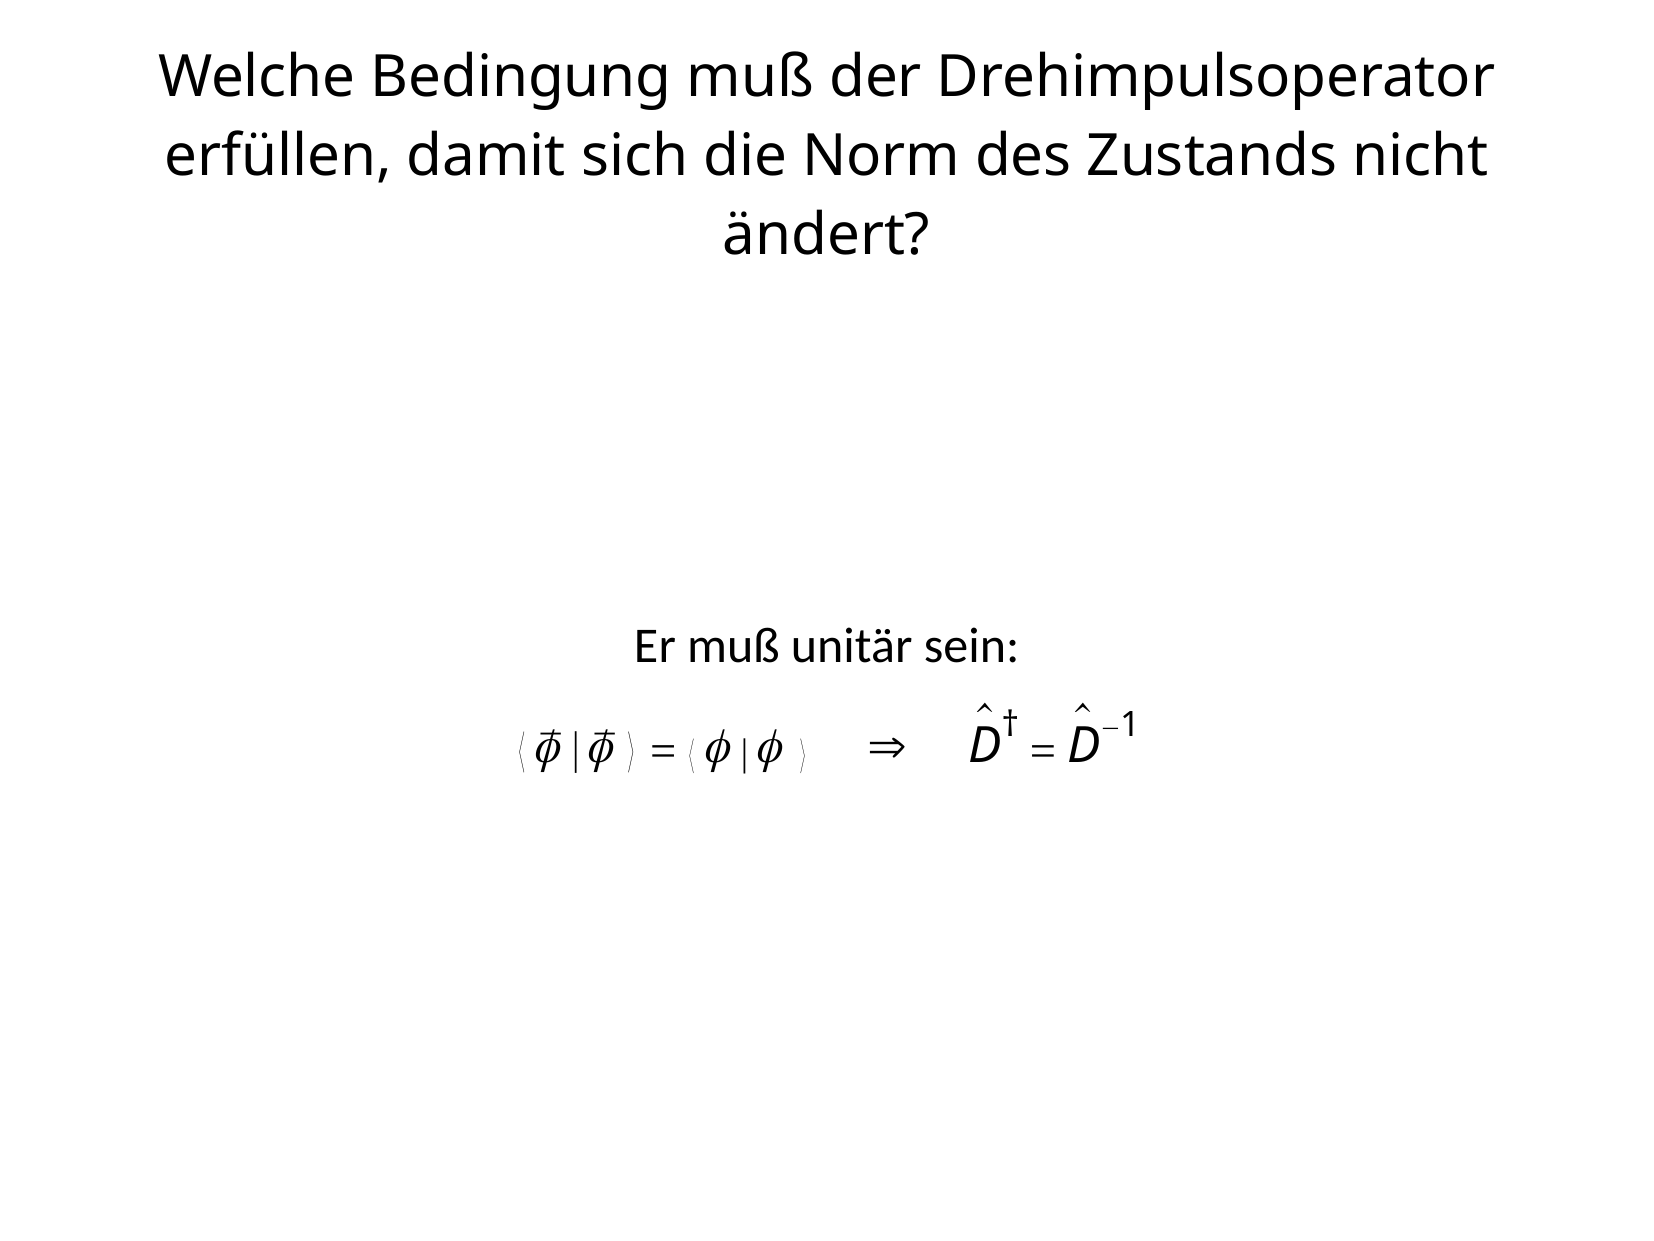

# Welche Bedingung muß der Drehimpulsoperator erfüllen, damit sich die Norm des Zustands nicht ändert?
Er muß unitär sein: